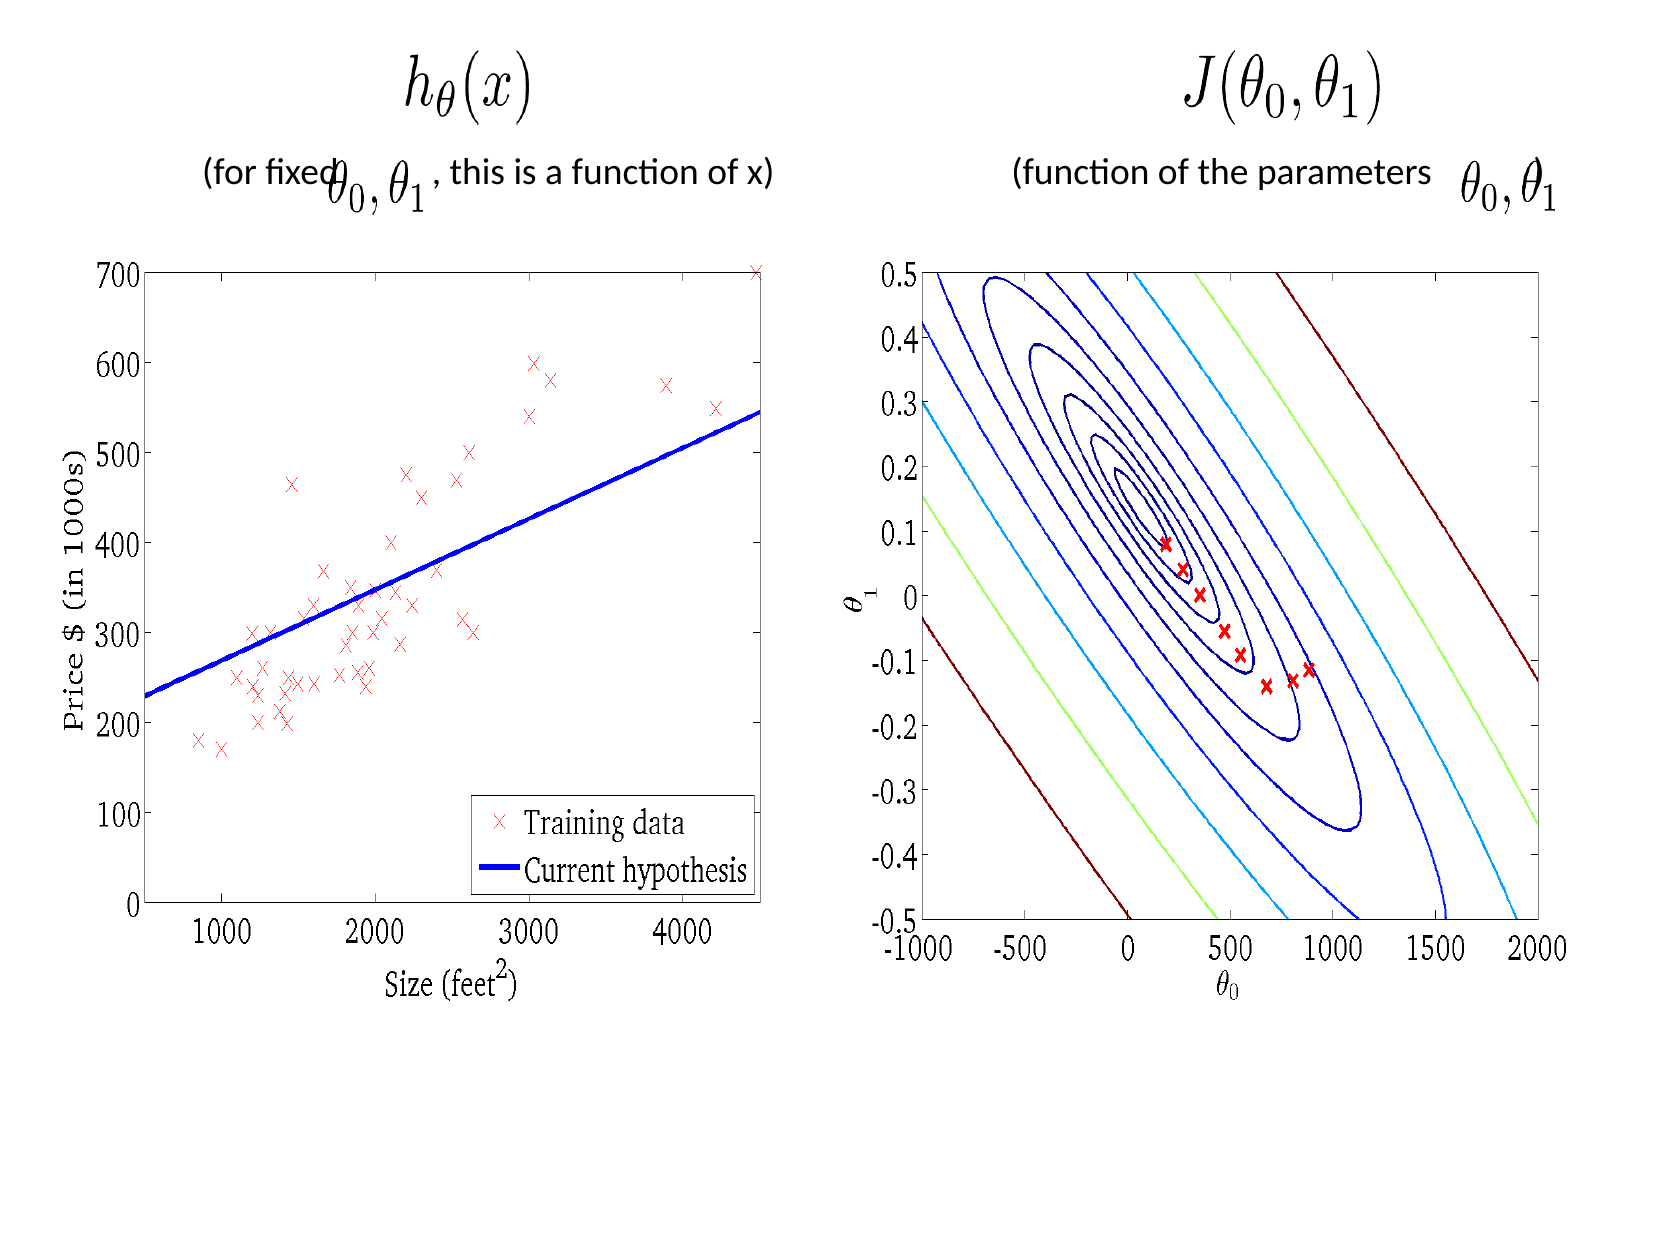

(for fixed , this is a function of x)
(function of the parameters )